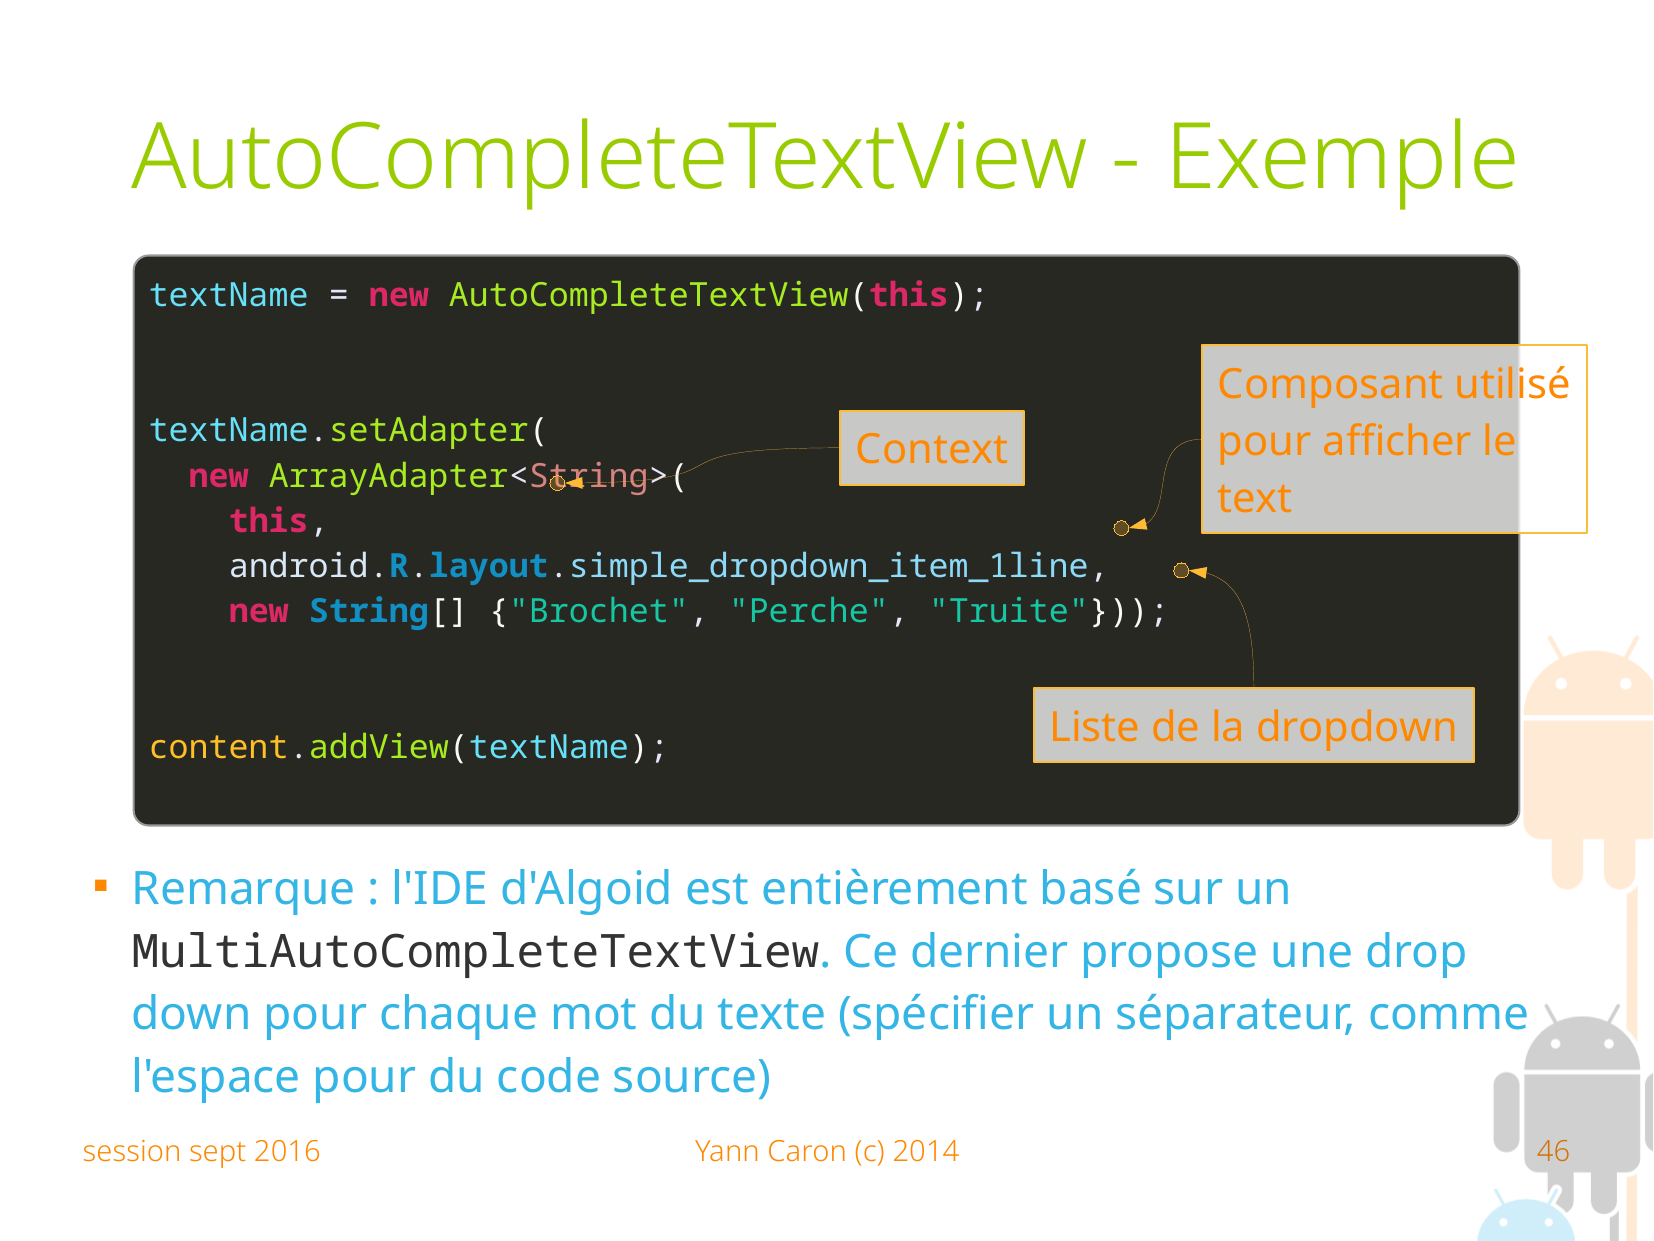

# AutoCompleteTextView - Exemple
textName = new AutoCompleteTextView(this);
textName.setAdapter(
 new ArrayAdapter<String>(
 this,
 android.R.layout.simple_dropdown_item_1line,
 new String[] {"Brochet", "Perche", "Truite"}));
content.addView(textName);
Composant utilisé
pour afficher le
text
Context
Liste de la dropdown
Remarque : l'IDE d'Algoid est entièrement basé sur un MultiAutoCompleteTextView. Ce dernier propose une drop down pour chaque mot du texte (spécifier un séparateur, comme l'espace pour du code source)
session sept 2016
Yann Caron (c) 2014
46